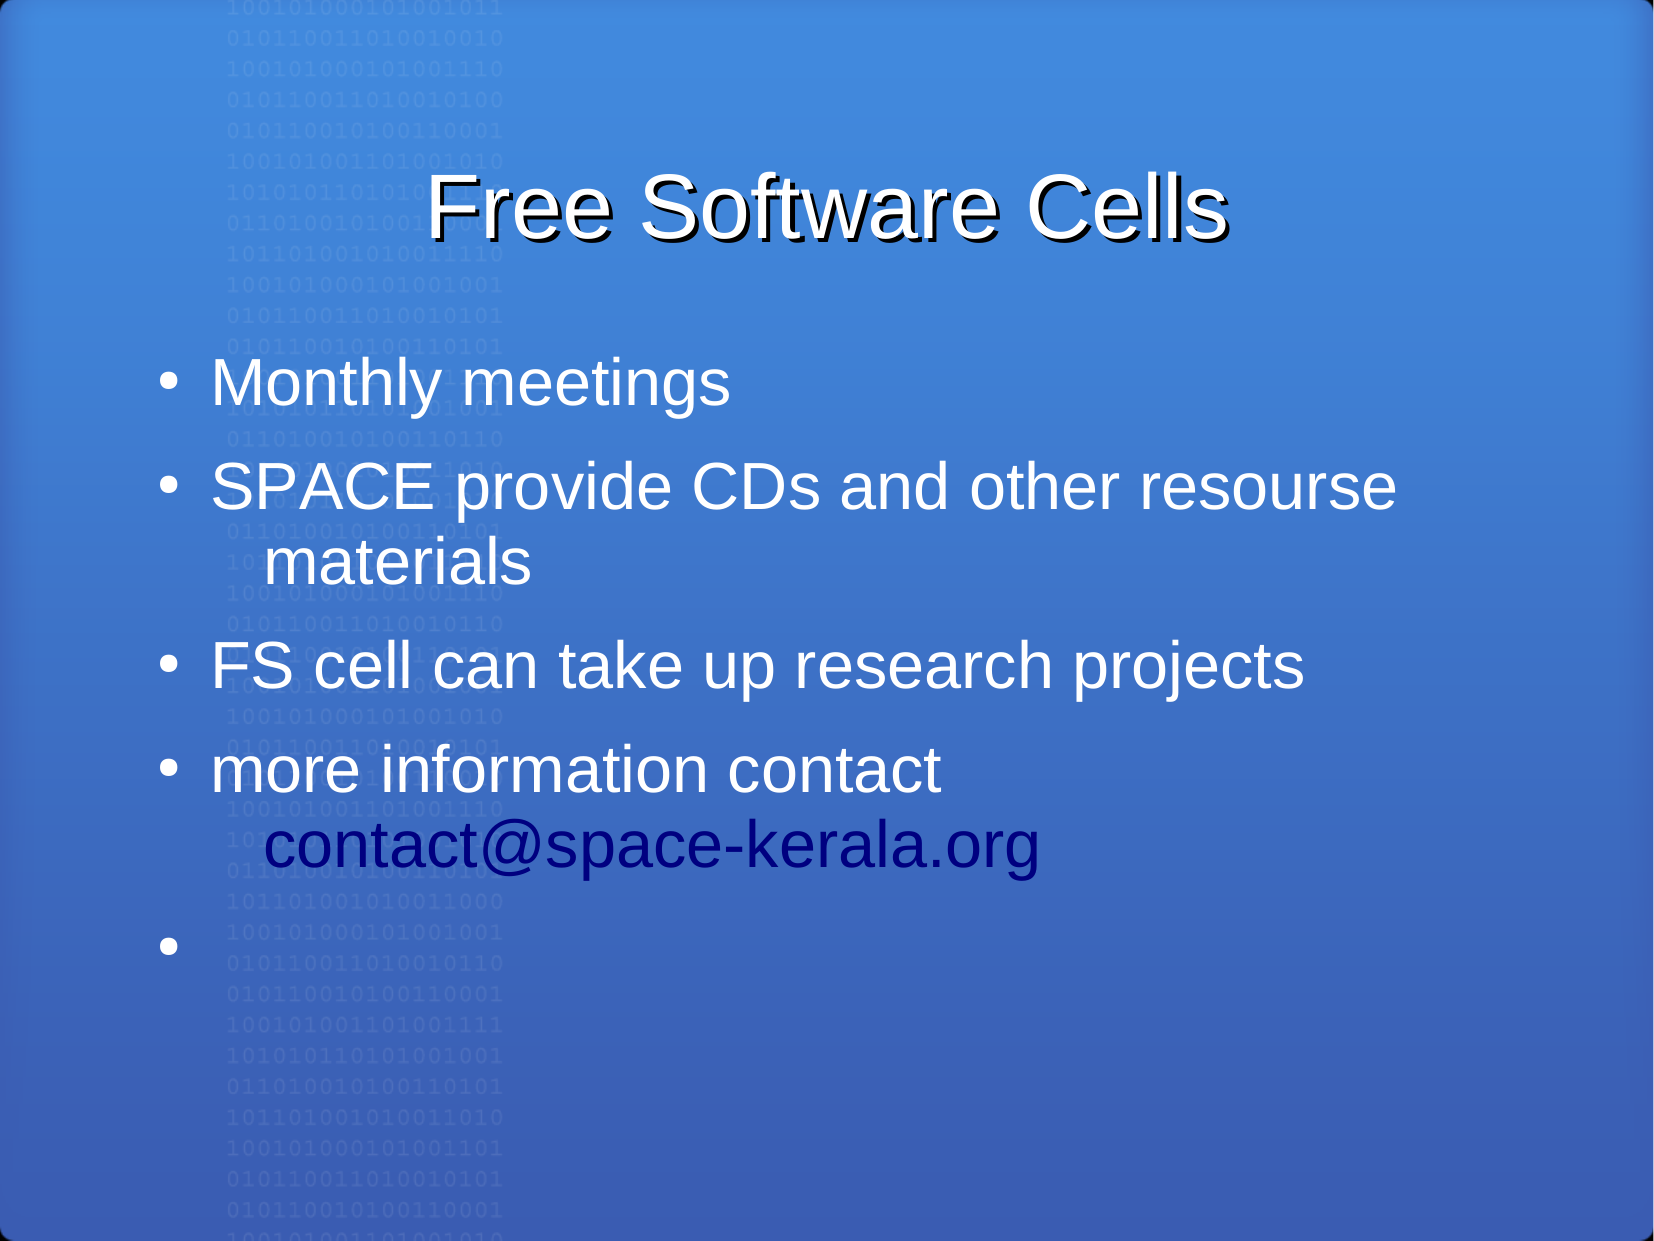

# Free Software Cells
Monthly meetings
SPACE provide CDs and other resourse materials
FS cell can take up research projects
more information contact contact@space-kerala.org